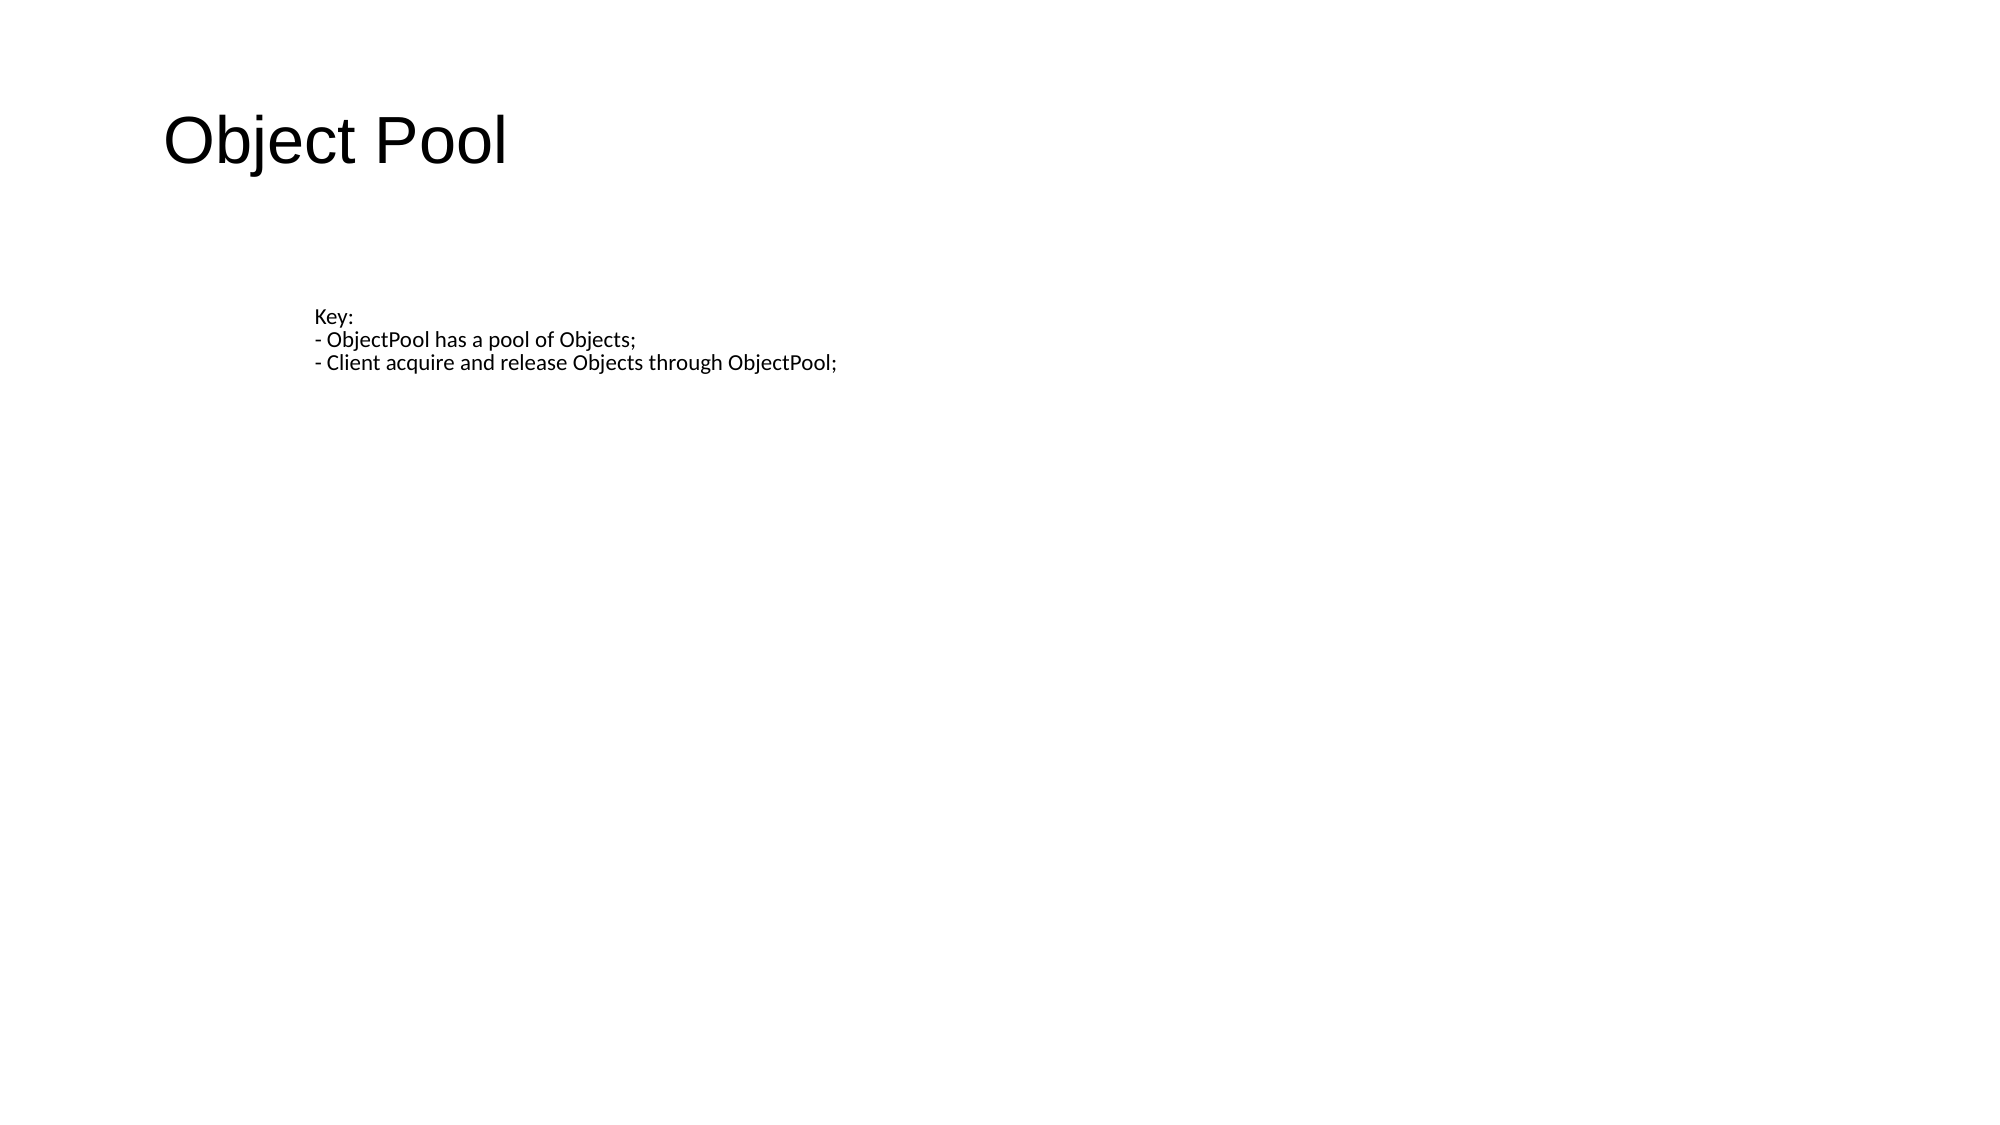

# Object Pool
Key:
- ObjectPool has a pool of Objects;
- Client acquire and release Objects through ObjectPool;